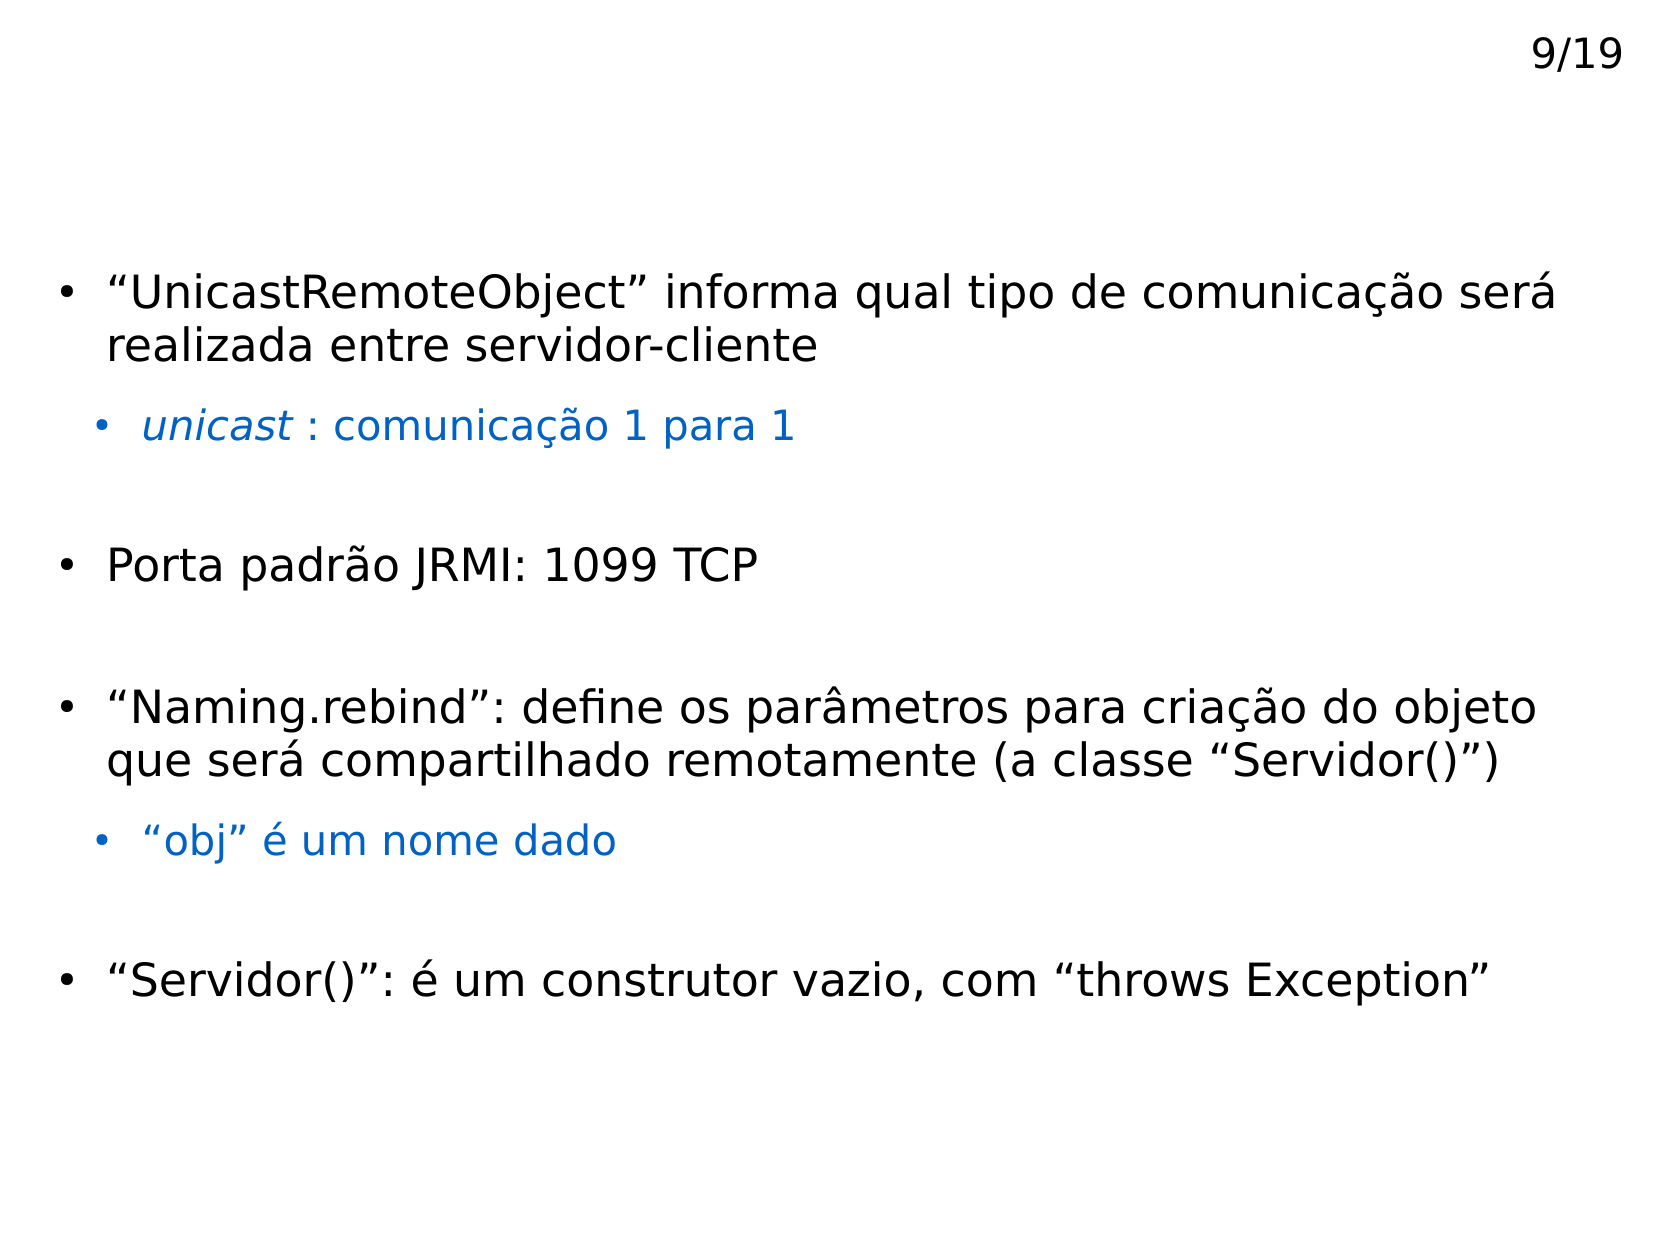

#
9
“UnicastRemoteObject” informa qual tipo de comunicação será realizada entre servidor-cliente
unicast : comunicação 1 para 1
Porta padrão JRMI: 1099 TCP
“Naming.rebind”: define os parâmetros para criação do objeto que será compartilhado remotamente (a classe “Servidor()”)
“obj” é um nome dado
“Servidor()”: é um construtor vazio, com “throws Exception”